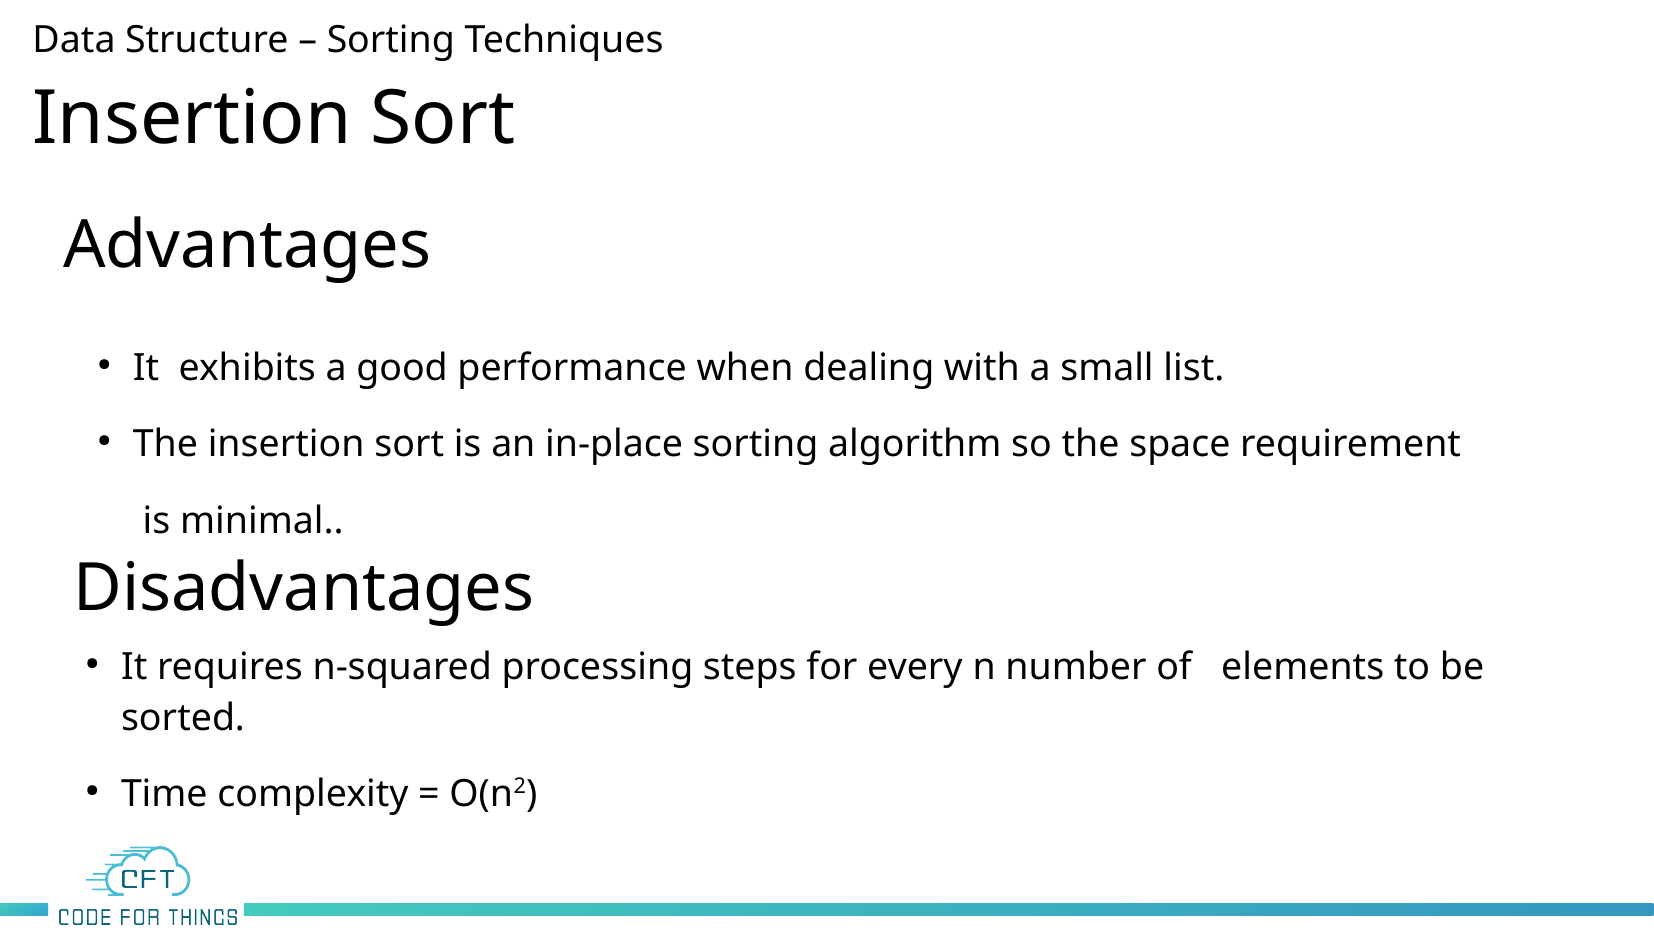

# Data Structure – Sorting Techniques Insertion Sort
Advantages
It exhibits a good performance when dealing with a small list.
The insertion sort is an in-place sorting algorithm so the space requirement
 is minimal..
Disadvantages
It requires n-squared processing steps for every n number of elements to be sorted.
Time complexity = O(n2)